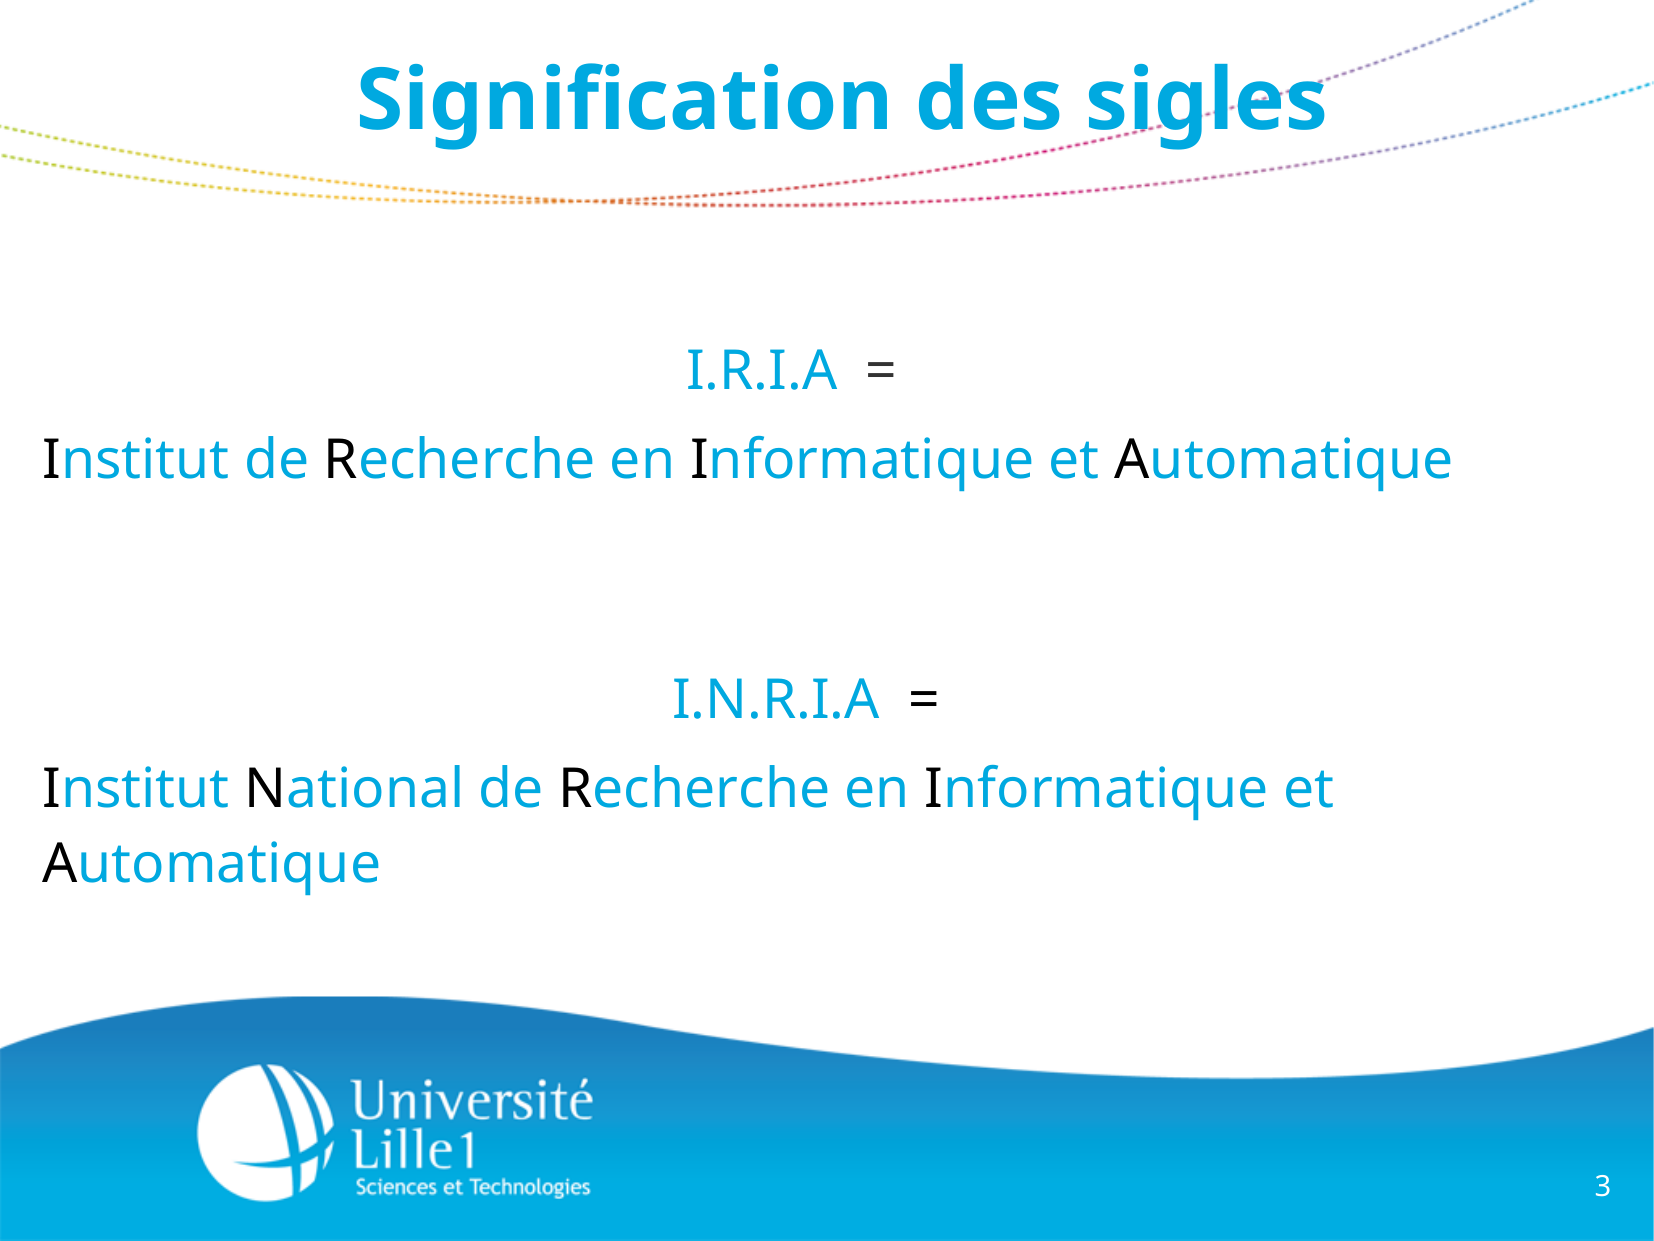

# Signification des sigles
I.R.I.A =
Institut de Recherche en Informatique et Automatique
I.N.R.I.A =
Institut National de Recherche en Informatique et Automatique
3